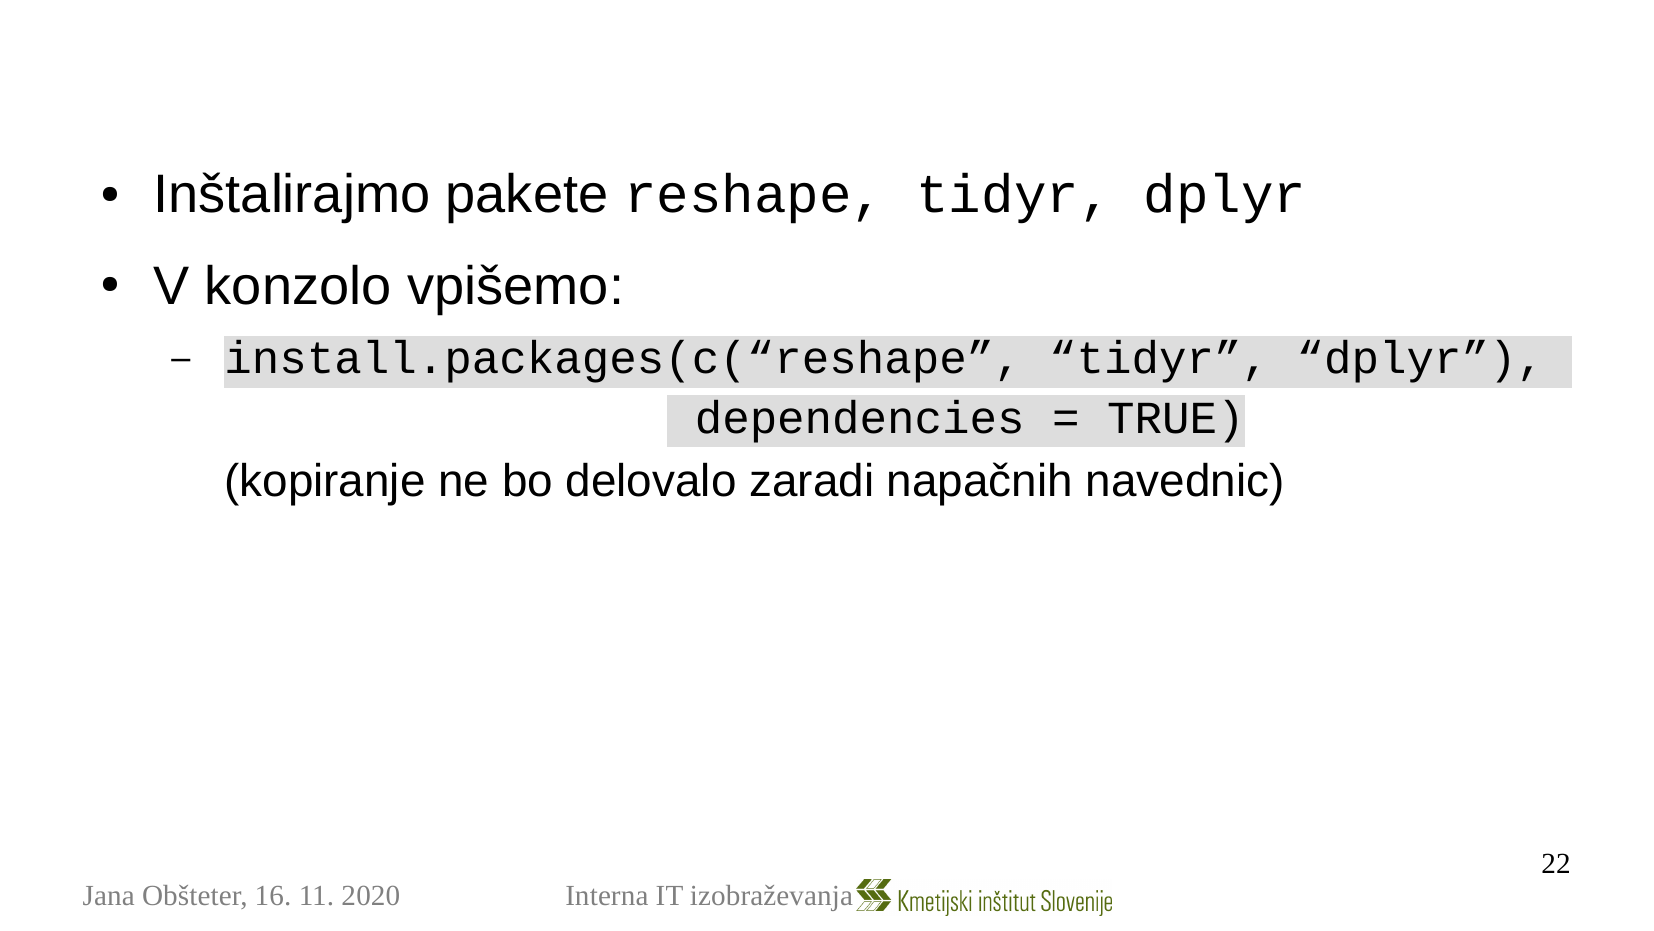

# Inštalirajmo pakete reshape, tidyr, dplyr
V konzolo vpišemo:
install.packages(c(“reshape”, “tidyr”, “dplyr”), 							 dependencies = TRUE)
(kopiranje ne bo delovalo zaradi napačnih navednic)
22